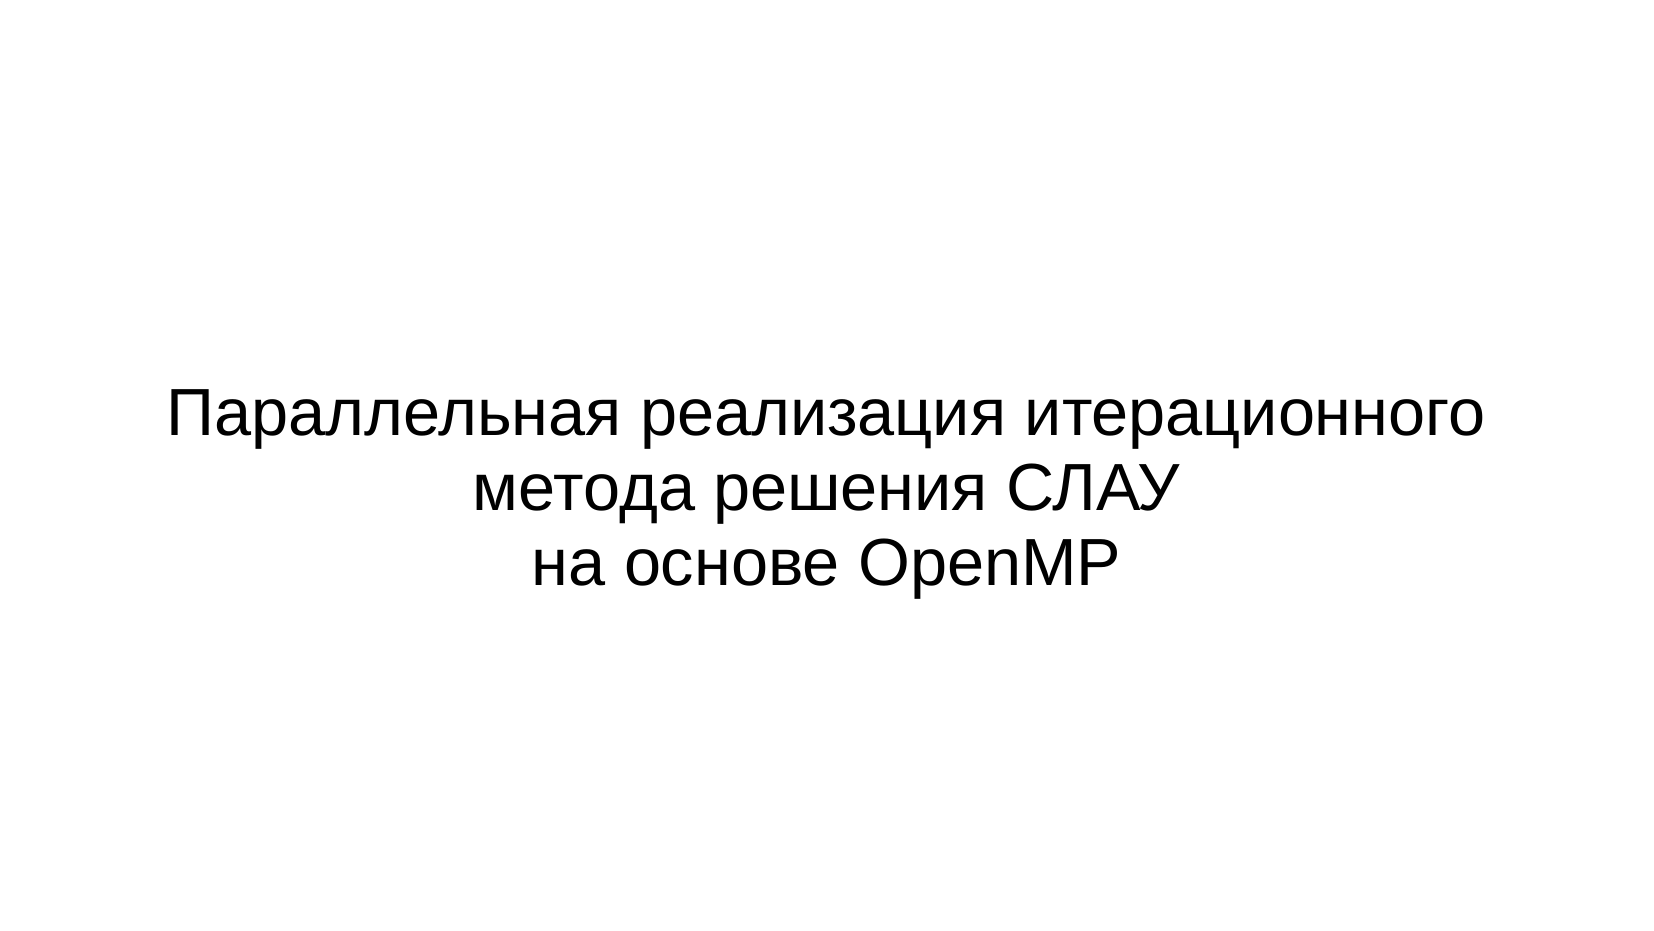

#
Параллельная реализация итерационного метода решения СЛАУ
на основе OpenMP